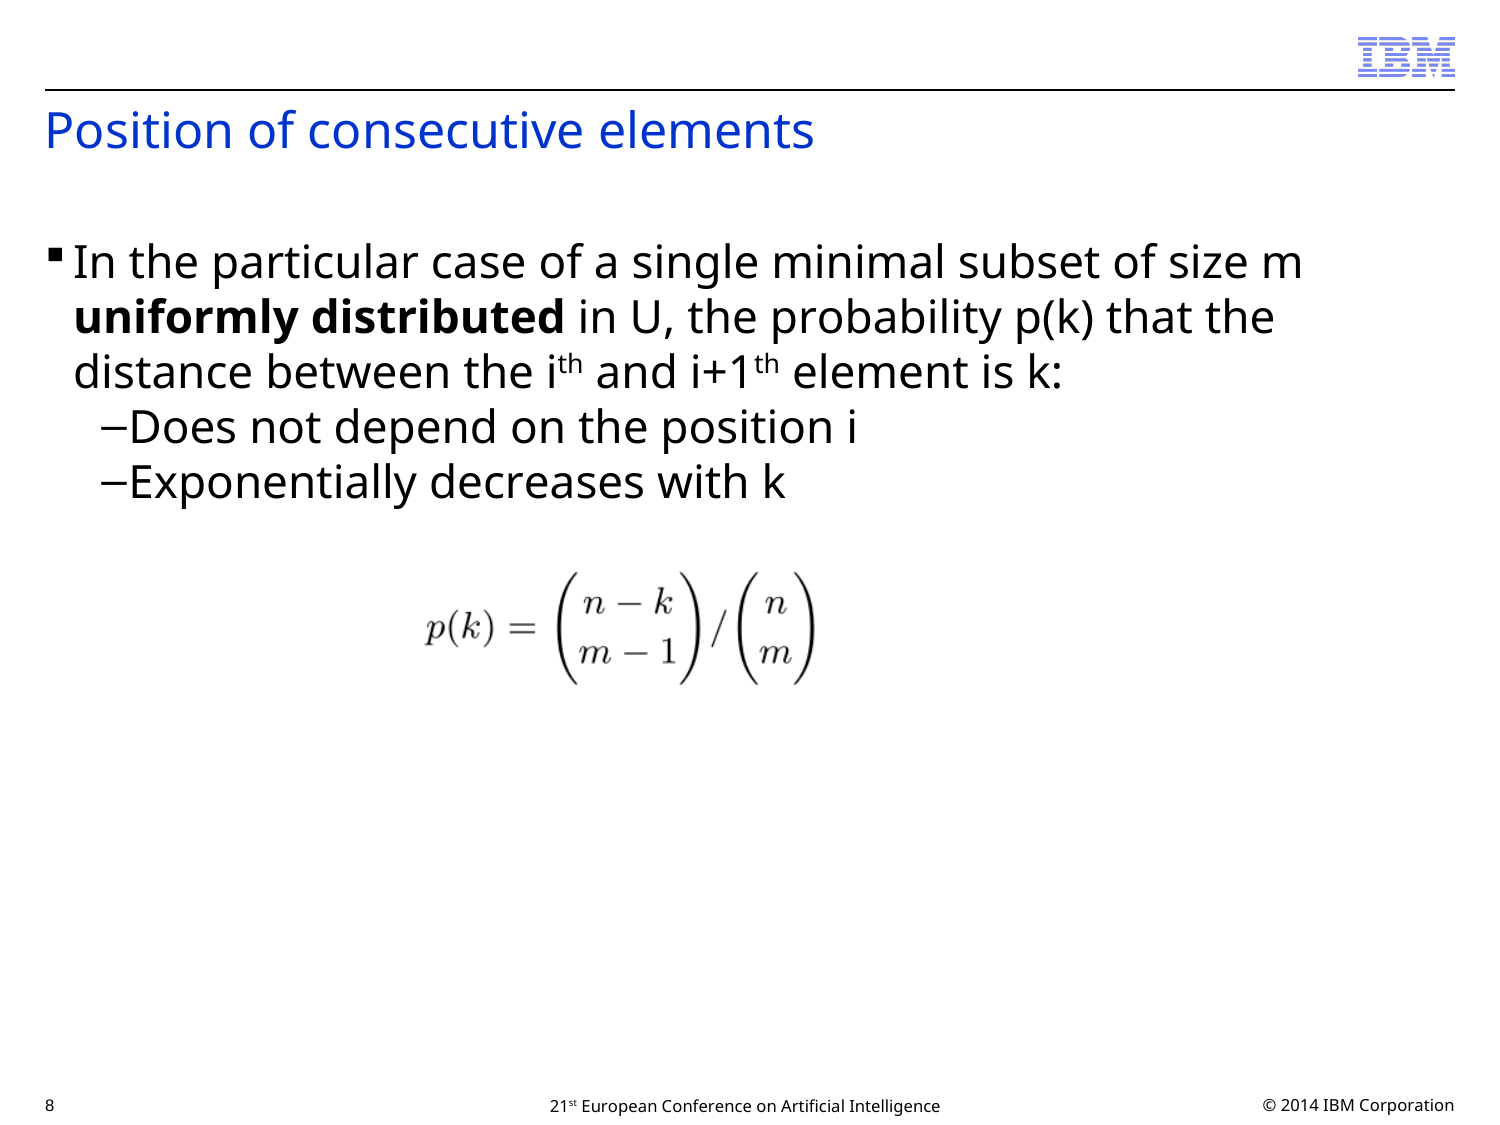

# Position of consecutive elements
In the particular case of a single minimal subset of size m uniformly distributed in U, the probability p(k) that the distance between the ith and i+1th element is k:
Does not depend on the position i
Exponentially decreases with k
8